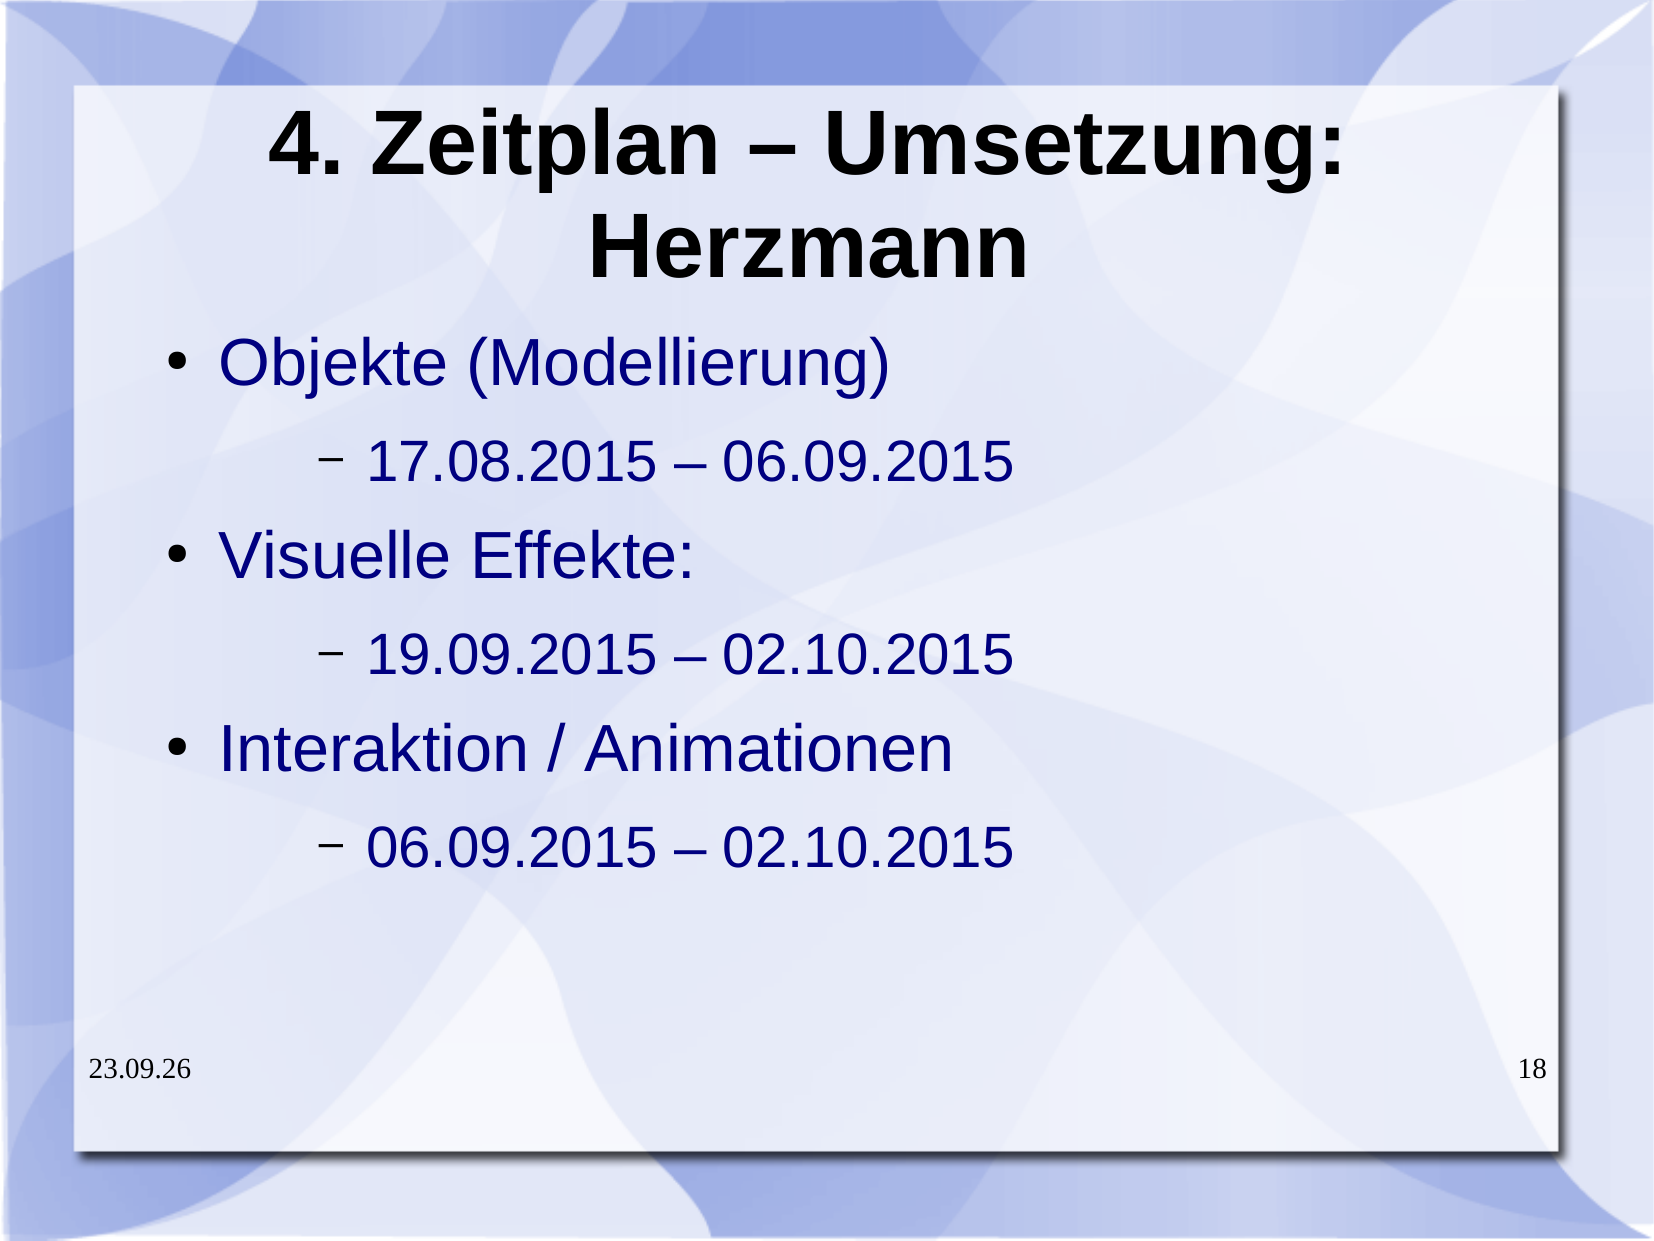

# 4. Zeitplan – Umsetzung: Herzmann
Objekte (Modellierung)
17.08.2015 – 06.09.2015
Visuelle Effekte:
19.09.2015 – 02.10.2015
Interaktion / Animationen
06.09.2015 – 02.10.2015
18